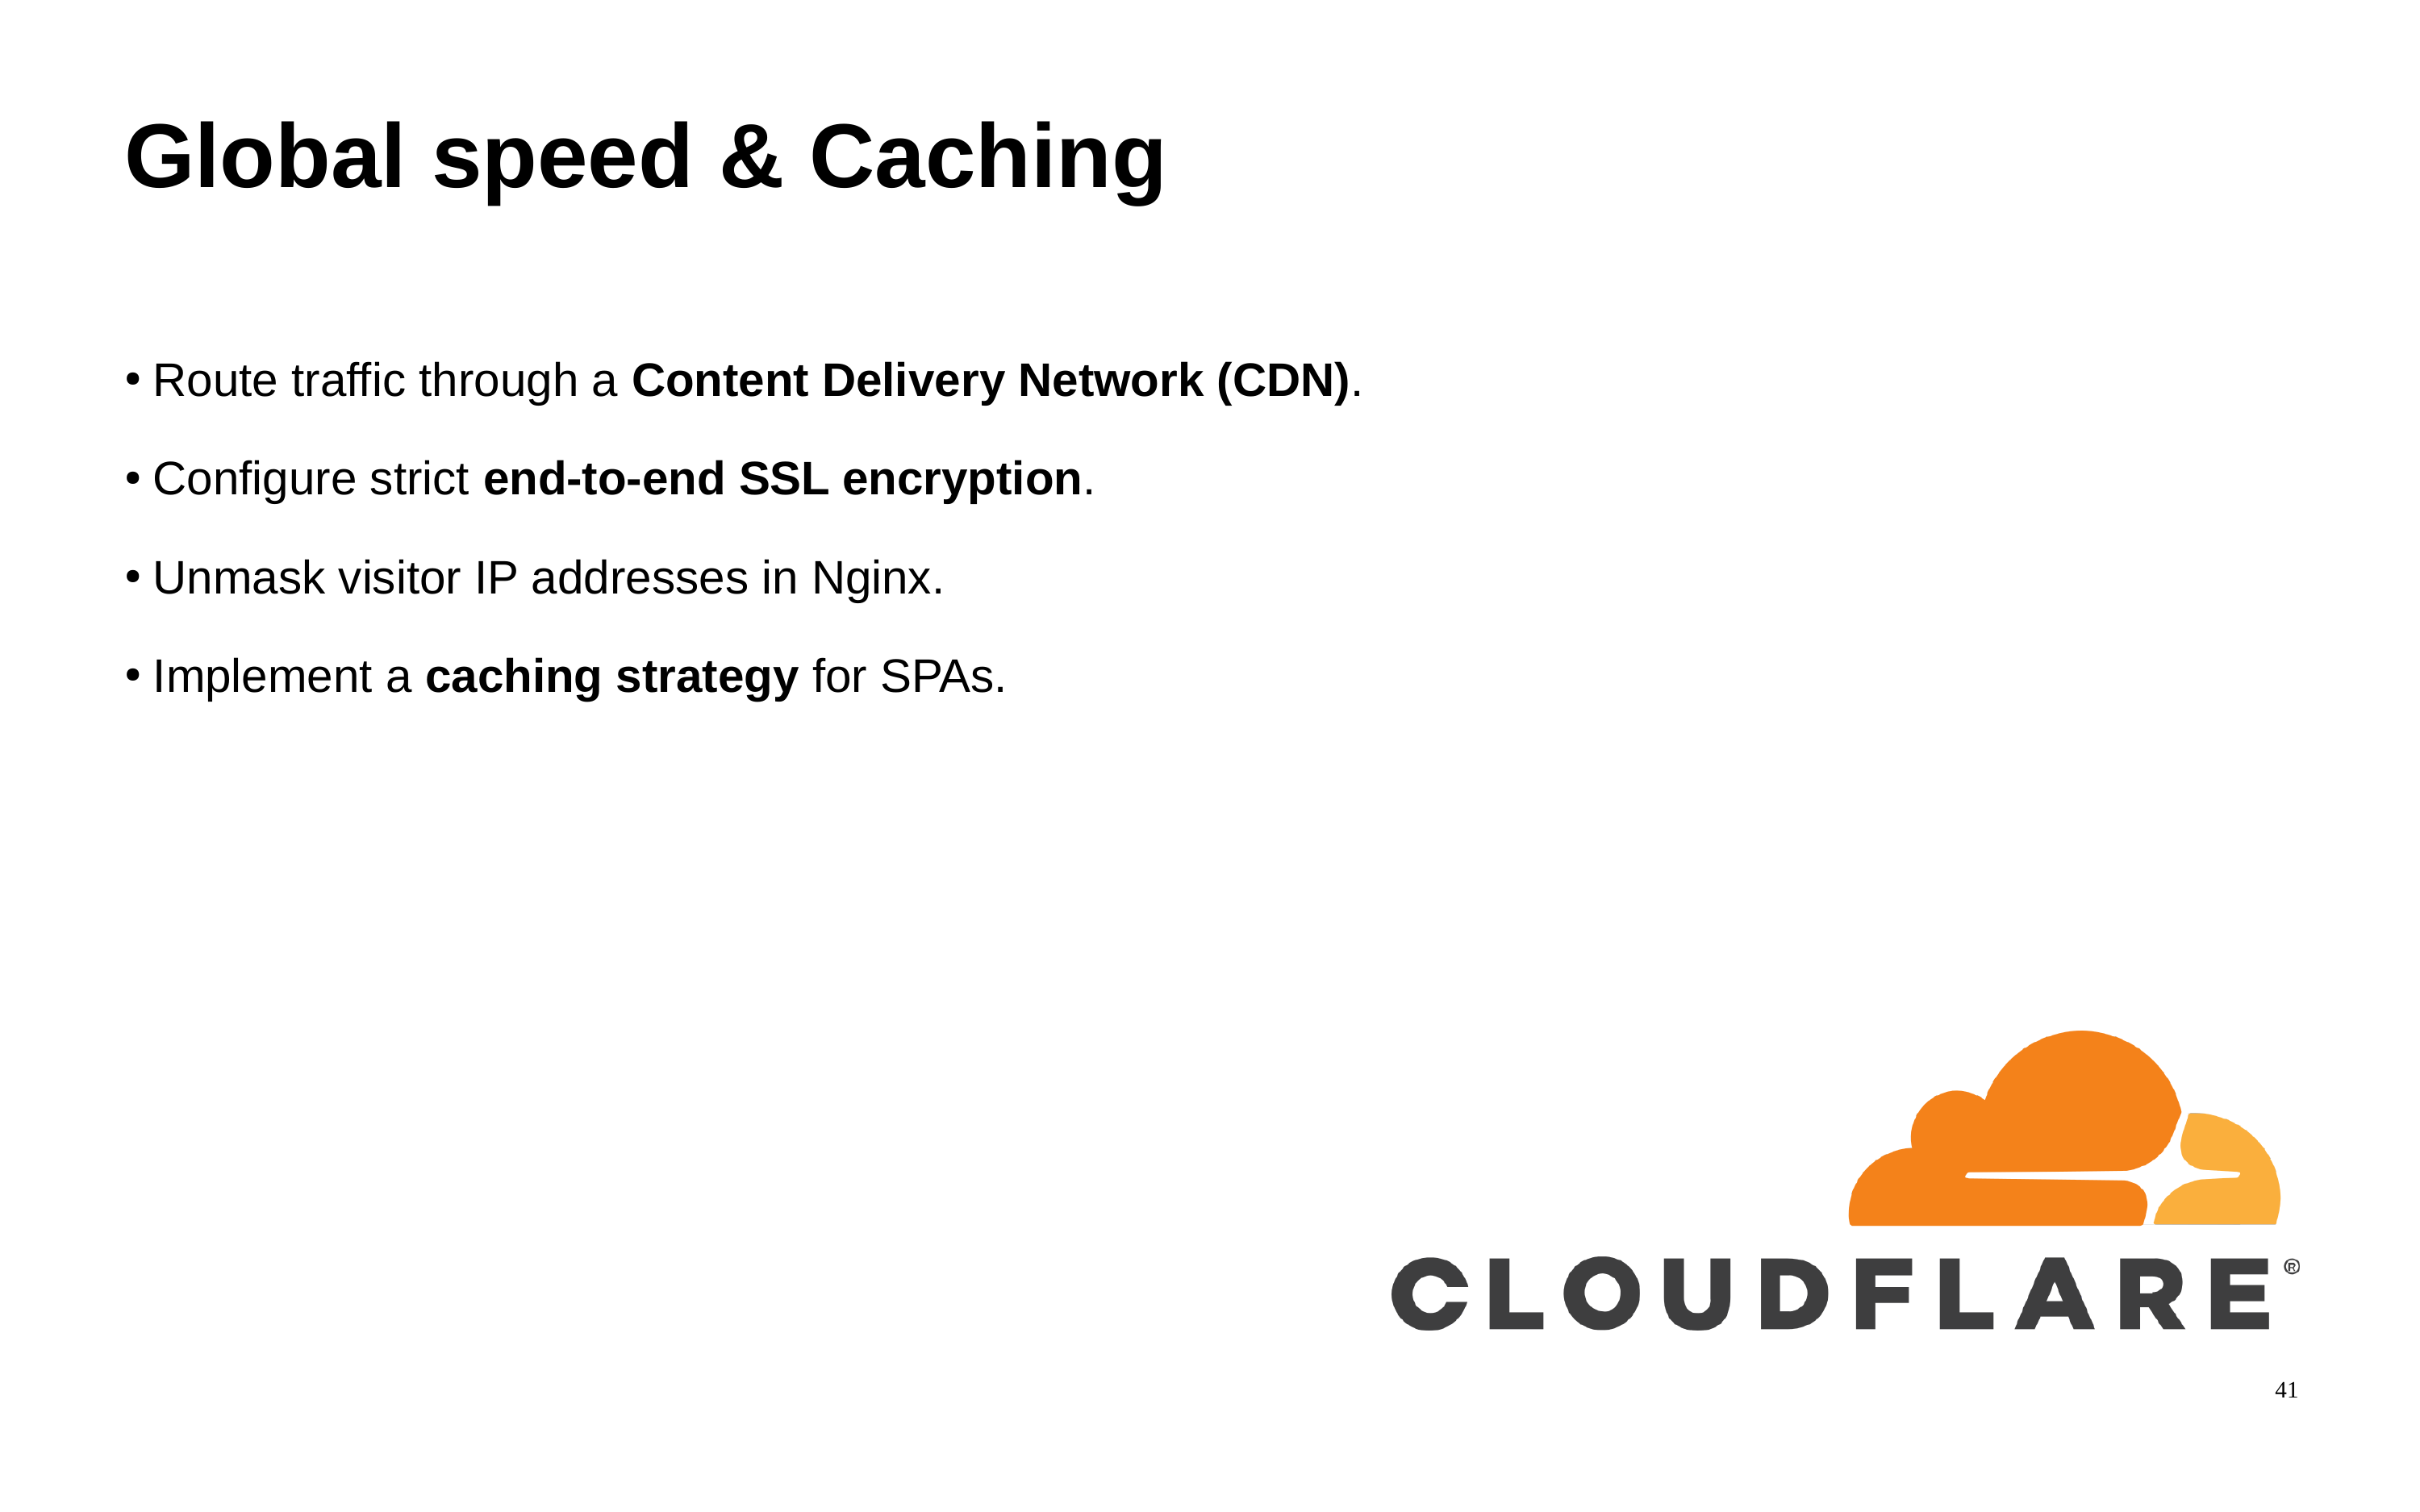

Global speed & Caching
Route traffic through a Content Delivery Network (CDN).
Configure strict end-to-end SSL encryption.
Unmask visitor IP addresses in Nginx.
Implement a caching strategy for SPAs.
41